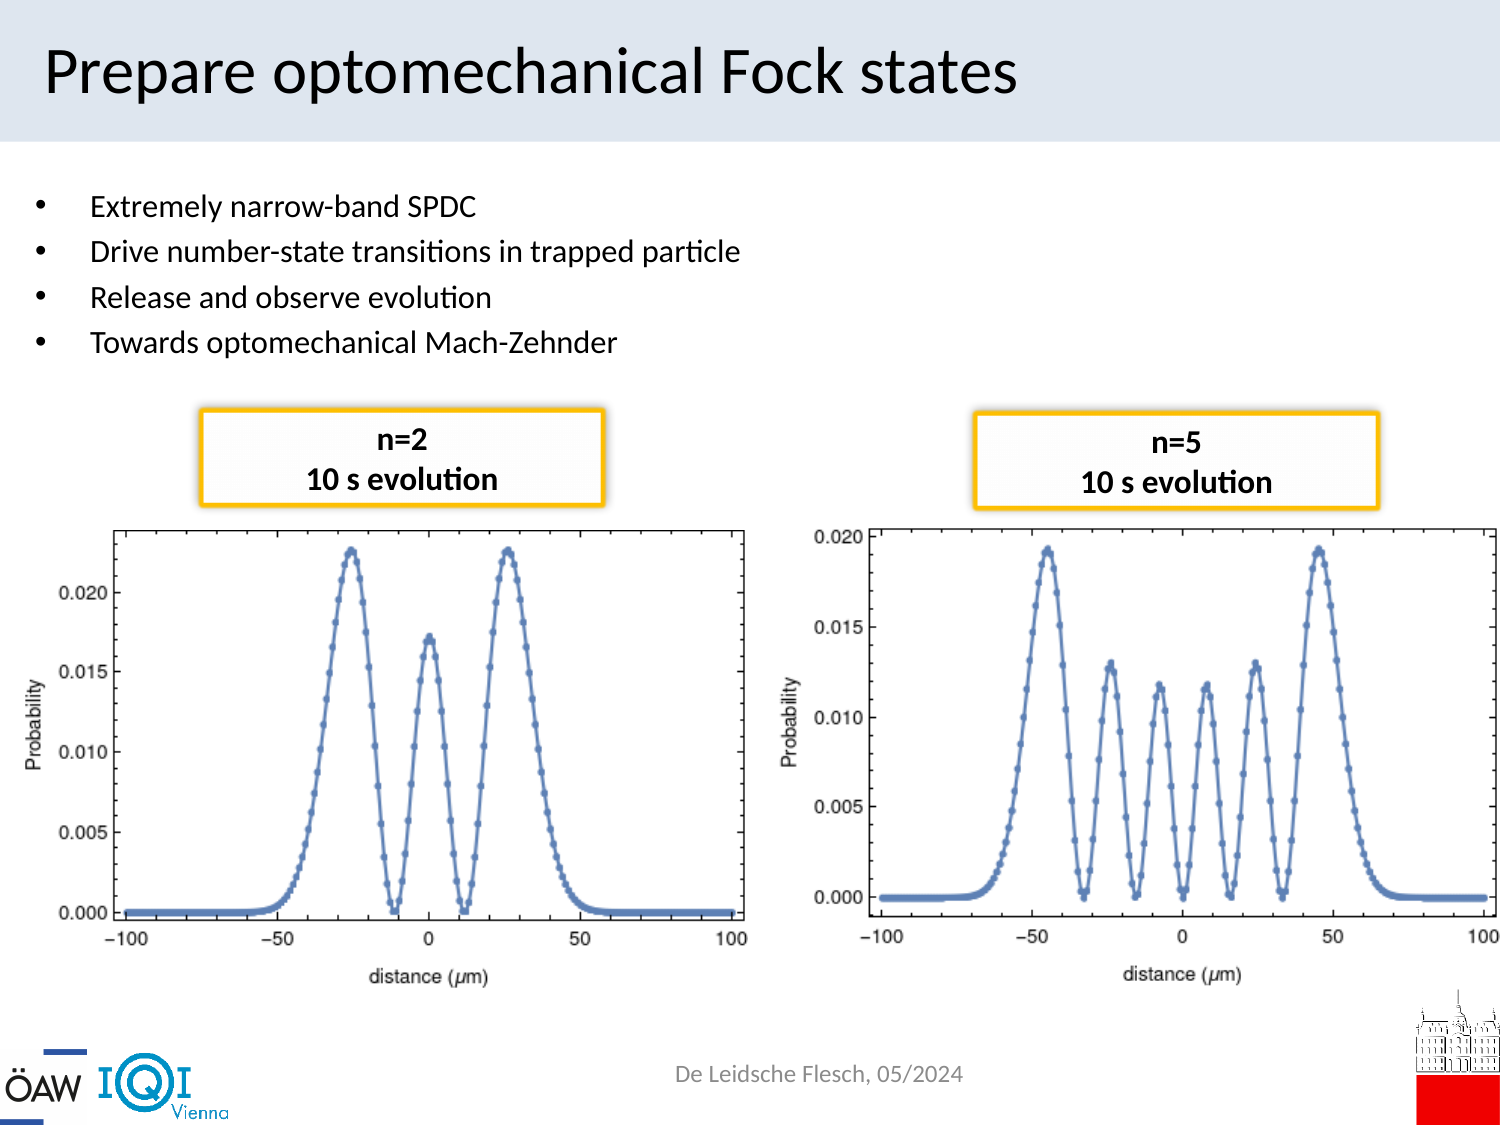

# Prepare optomechanical Fock states
Extremely narrow-band SPDC
Drive number-state transitions in trapped particle
Release and observe evolution
Towards optomechanical Mach-Zehnder
n=2
10 s evolution
n=5
10 s evolution
De Leidsche Flesch, 05/2024